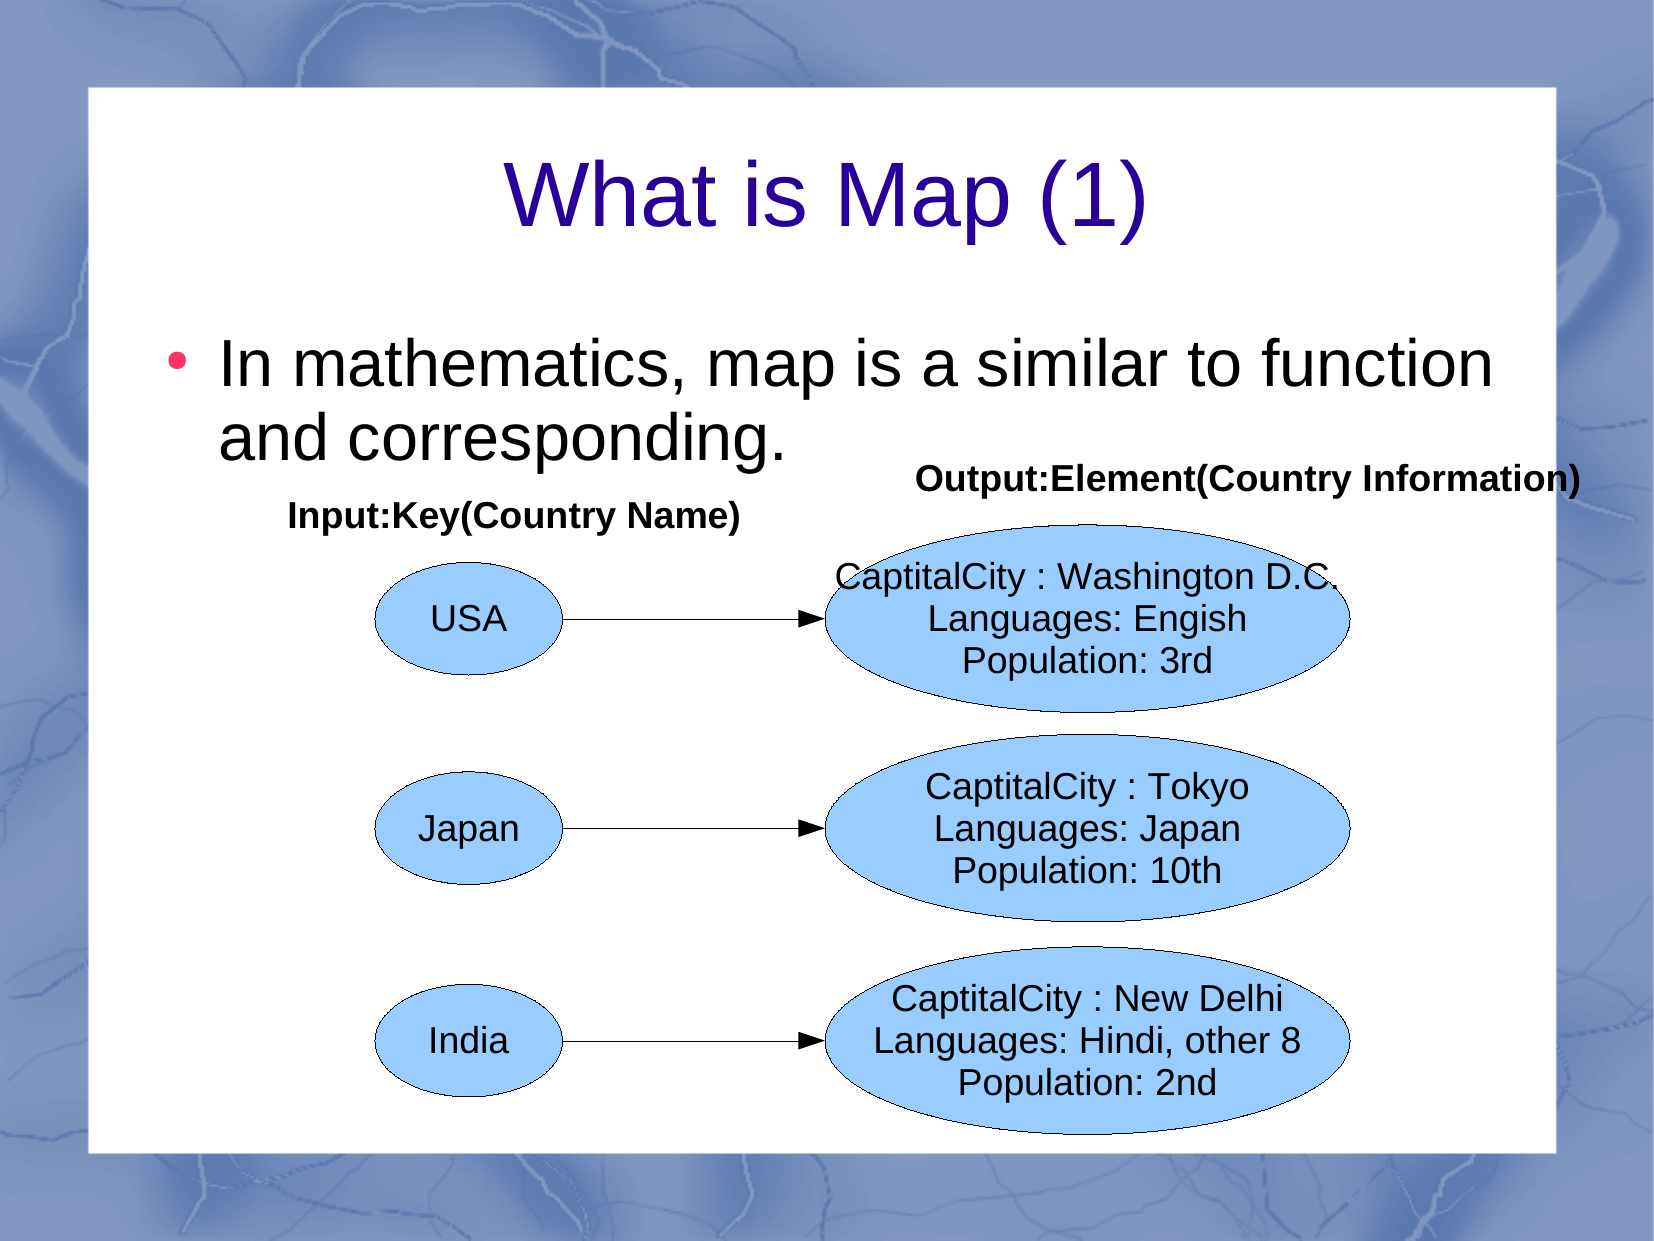

# What is Map (1)
In mathematics, map is a similar to function and corresponding.
Output:Element(Country Information)
Input:Key(Country Name)
CaptitalCity : Washington D.C.
Languages: Engish
Population: 3rd
USA
CaptitalCity : Tokyo
Languages: Japan
Population: 10th
Japan
CaptitalCity : New Delhi
Languages: Hindi, other 8
Population: 2nd
India